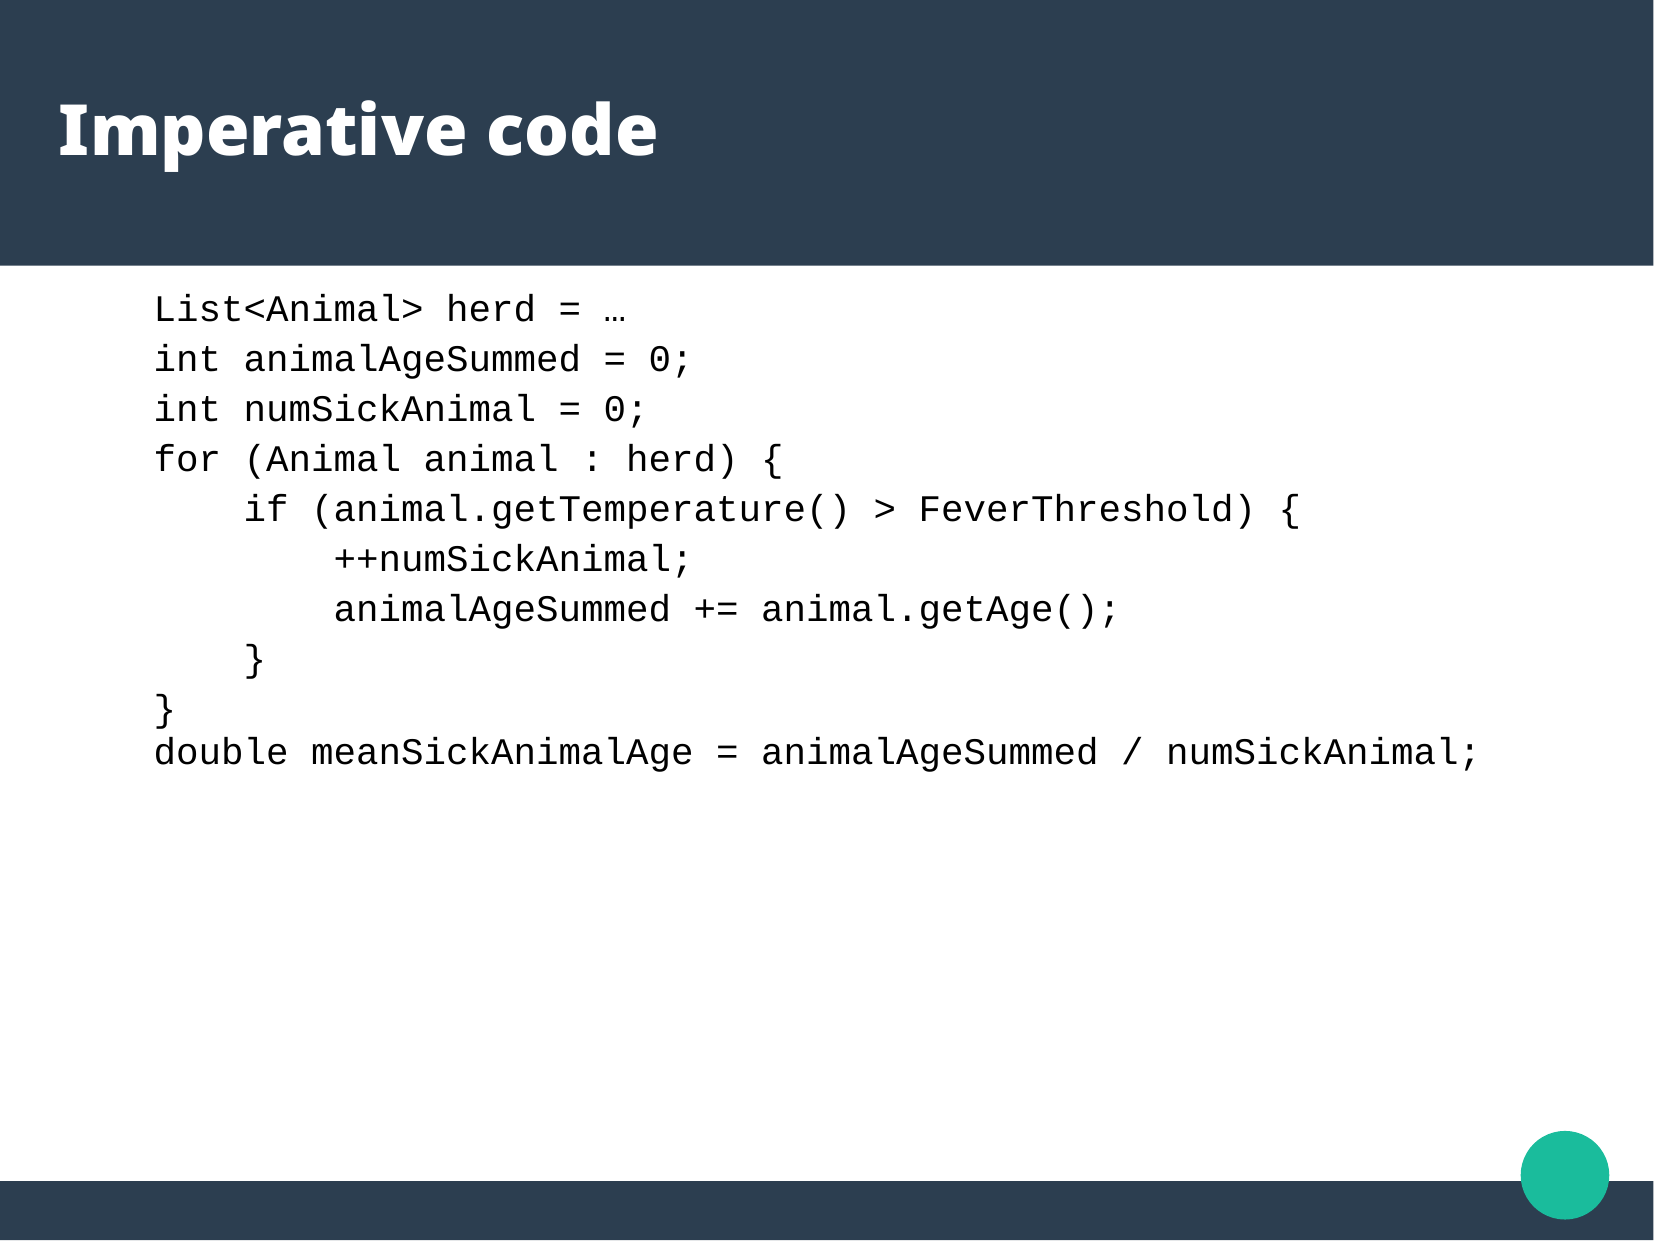

# Imperative code
List<Animal> herd = …
int animalAgeSummed = 0;
int numSickAnimal = 0;
for (Animal animal : herd) {
 if (animal.getTemperature() > FeverThreshold) {
 ++numSickAnimal;
 animalAgeSummed += animal.getAge();
 }
}
double meanSickAnimalAge = animalAgeSummed / numSickAnimal;